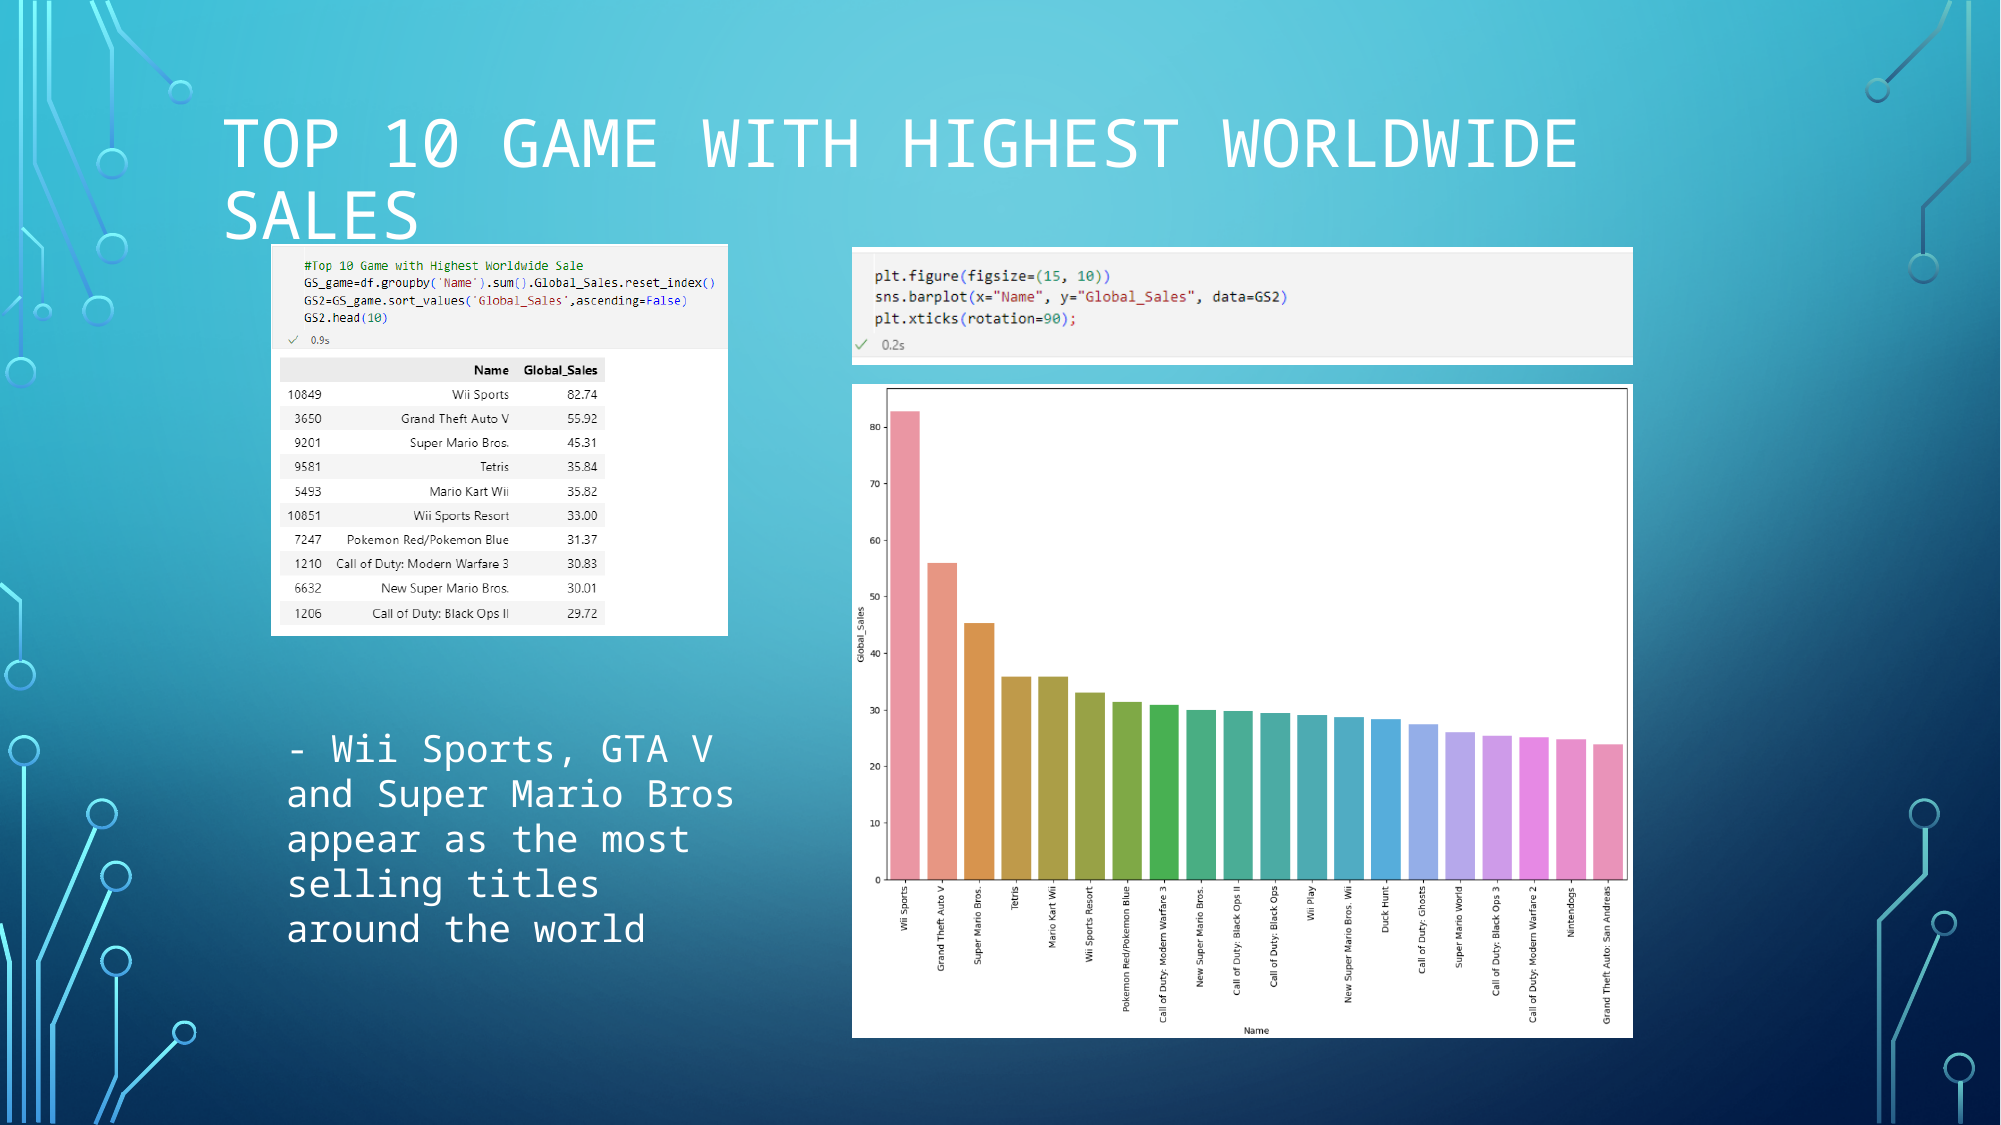

# Top 10 Game with Highest Worldwide Sales
- Wii Sports, GTA V and Super Mario Bros appear as the most selling titles around the world